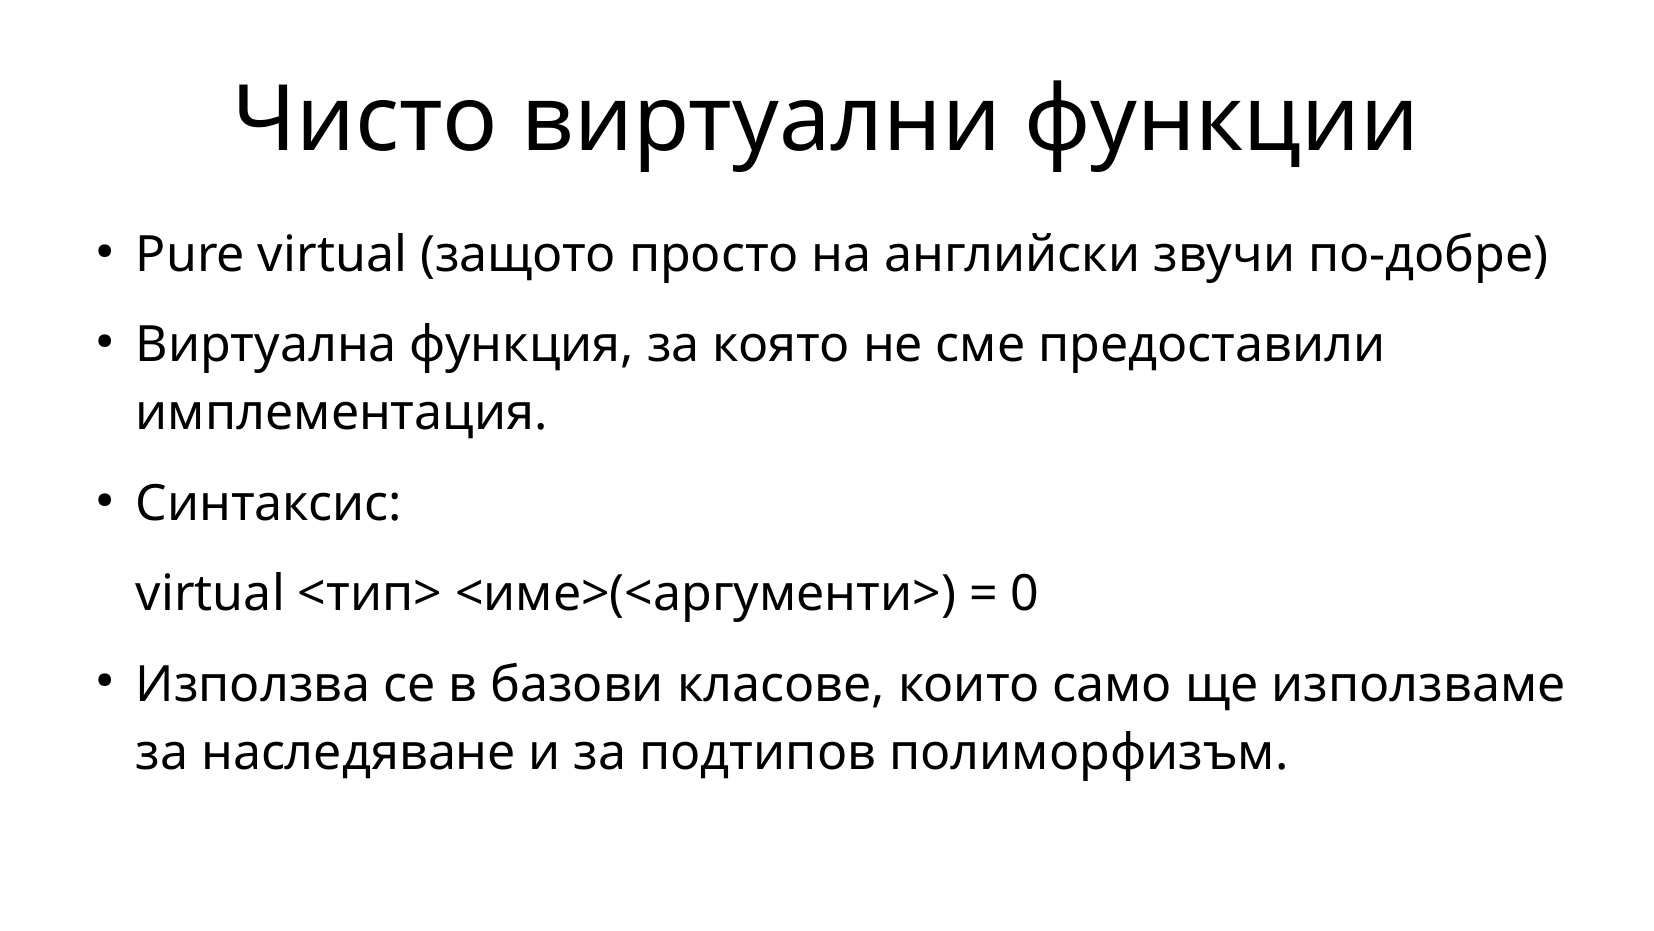

# Чисто виртуални функции
Pure virtual (защото просто на английски звучи по-добре)
Виртуална функция, за която не сме предоставили имплементация.
Синтаксис:
virtual <тип> <име>(<аргументи>) = 0
Използва се в базови класове, които само ще използваме за наследяване и за подтипов полиморфизъм.